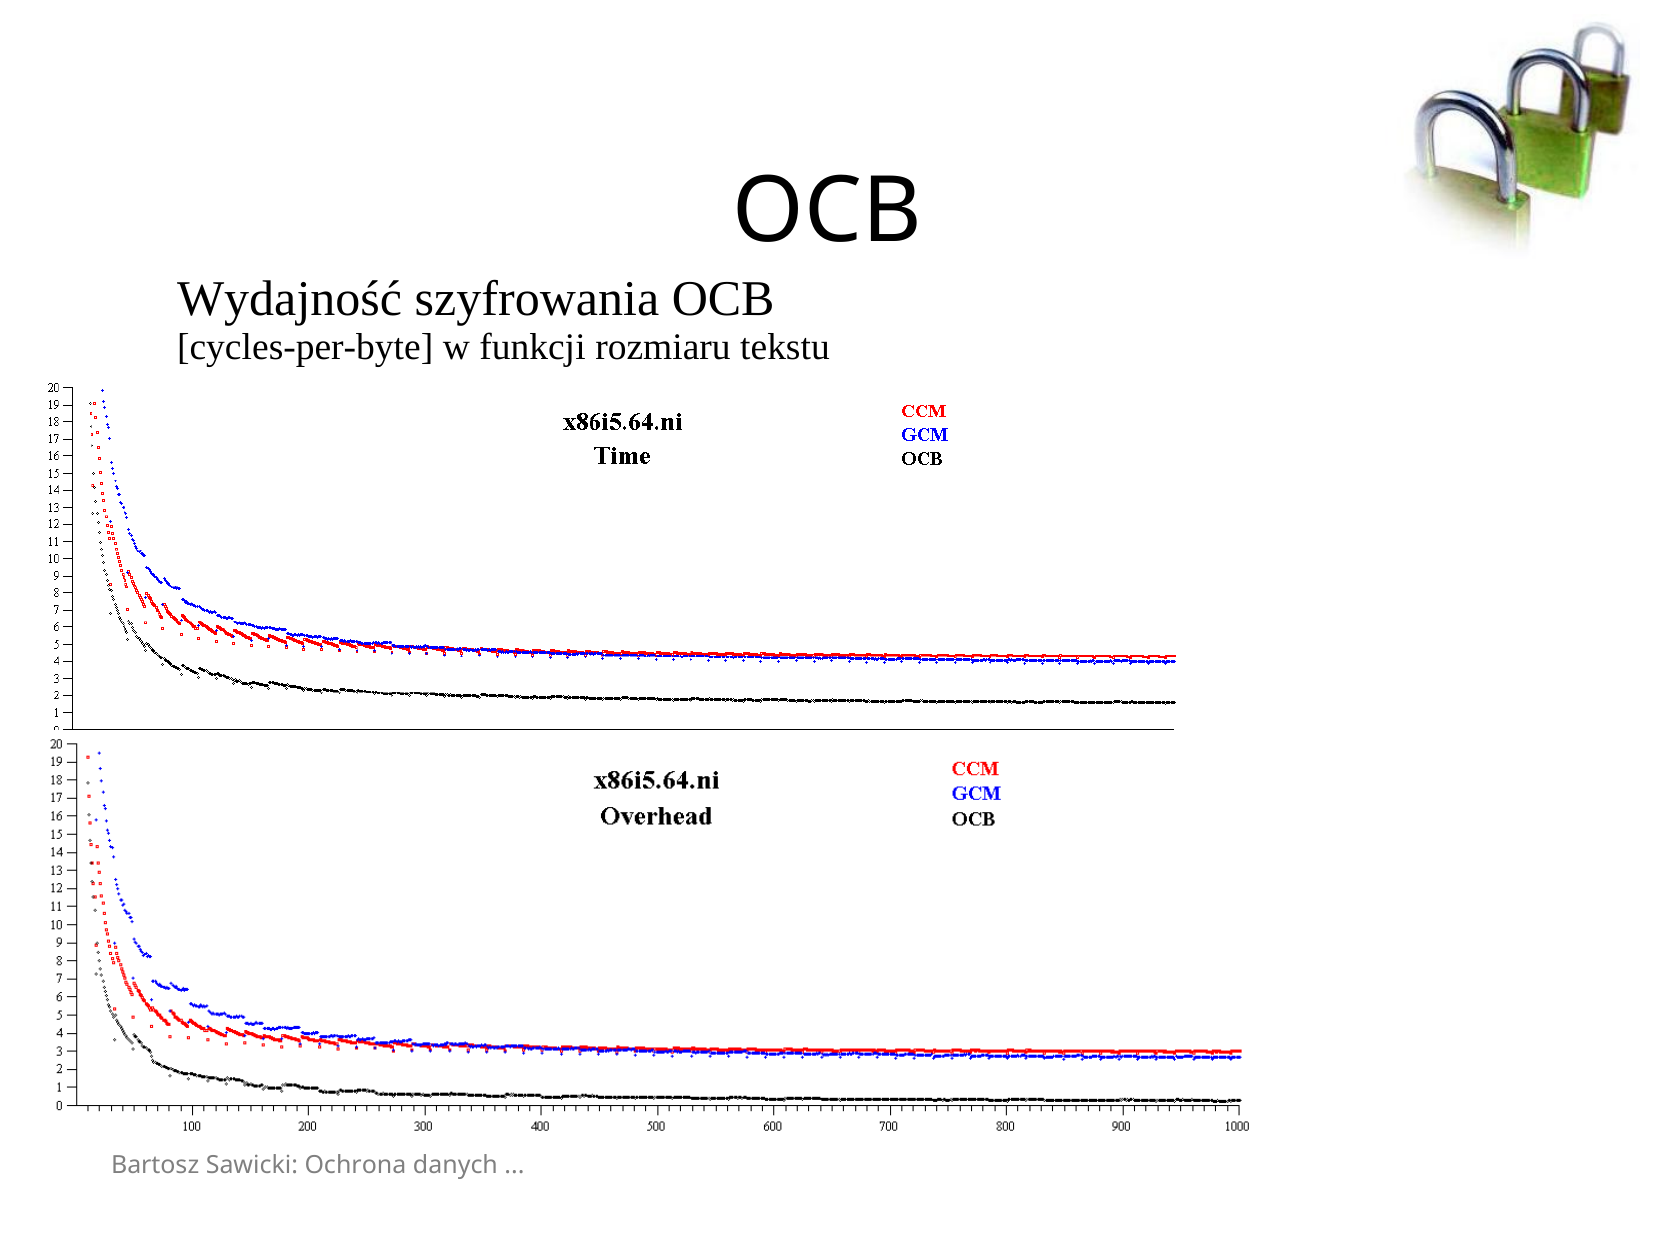

# OCB
Wydajność szyfrowania OCB
[cycles-per-byte] w funkcji rozmiaru tekstu